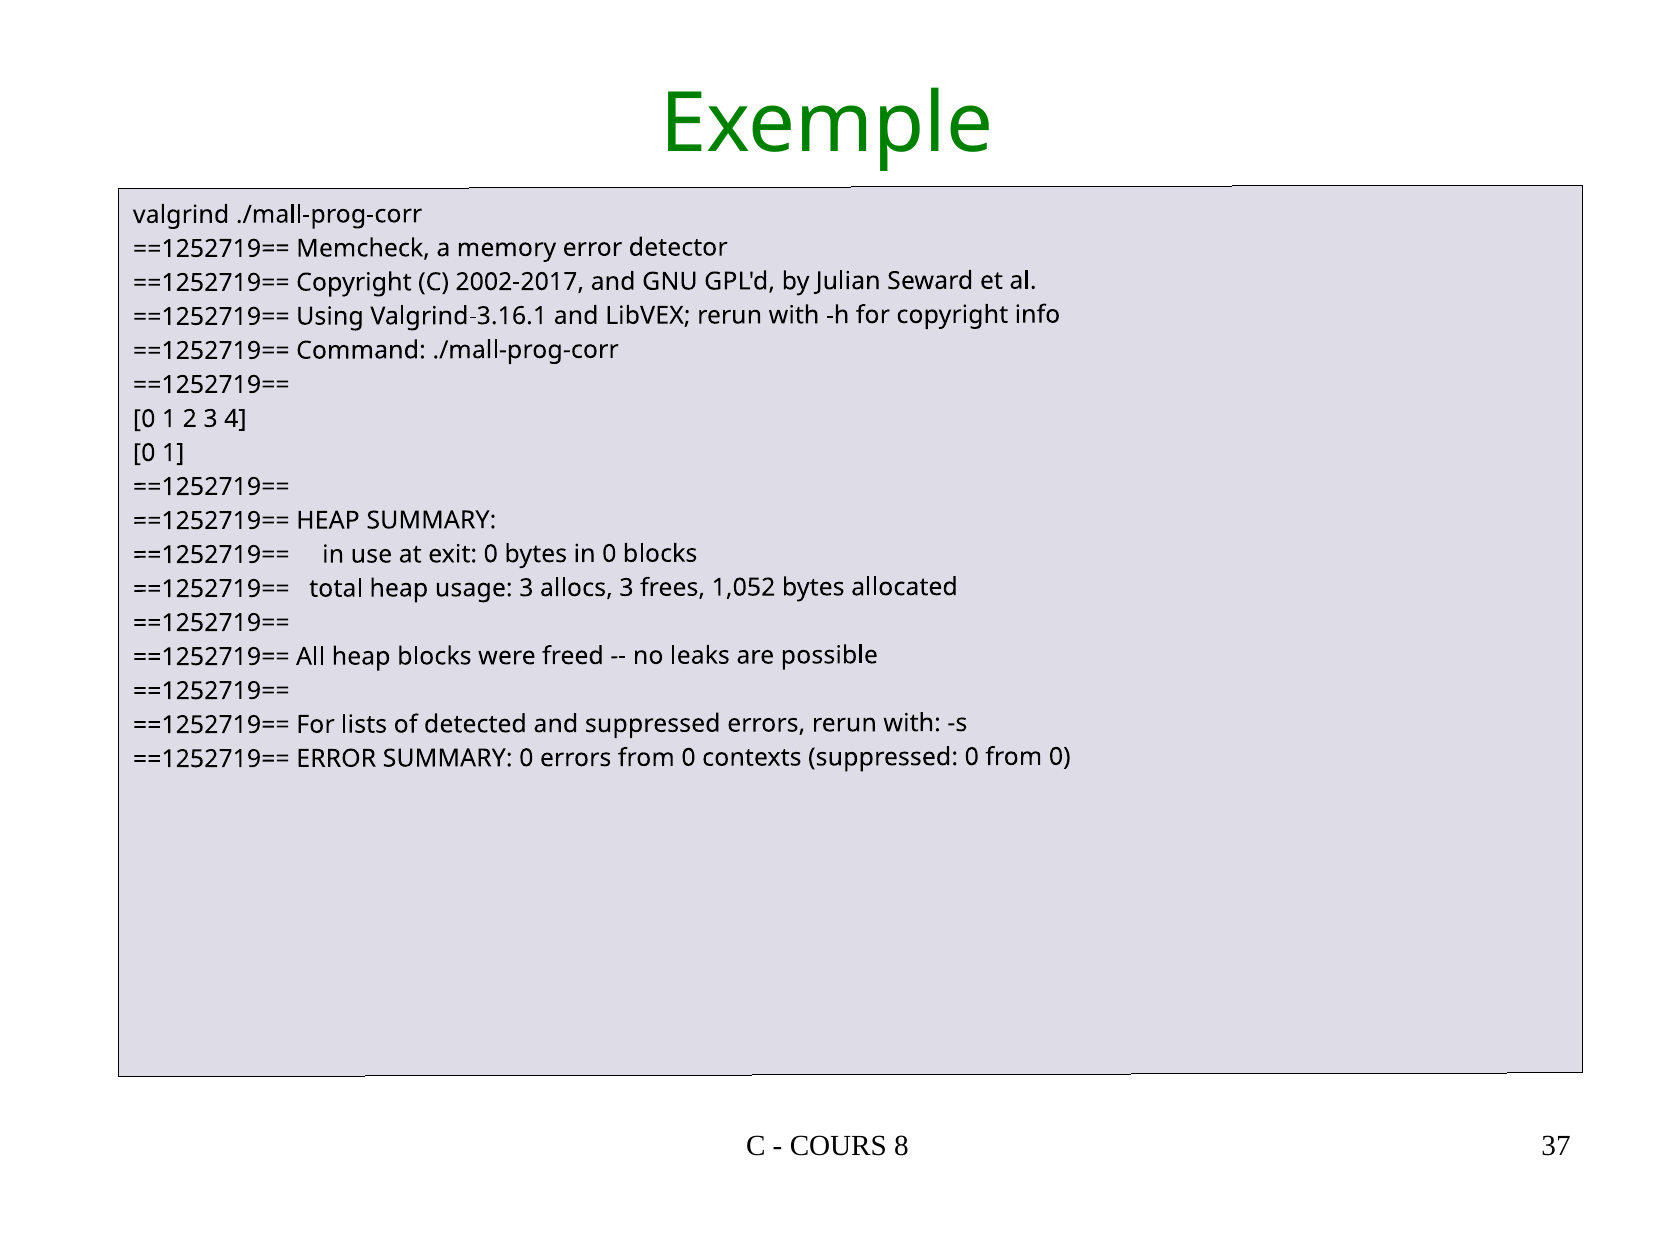

# Exemple
valgrind ./mall-prog-corr
==1252719== Memcheck, a memory error detector
==1252719== Copyright (C) 2002-2017, and GNU GPL'd, by Julian Seward et al.
==1252719== Using Valgrind-3.16.1 and LibVEX; rerun with -h for copyright info
==1252719== Command: ./mall-prog-corr
==1252719==
[0 1 2 3 4]
[0 1]
==1252719==
==1252719== HEAP SUMMARY:
==1252719== in use at exit: 0 bytes in 0 blocks
==1252719== total heap usage: 3 allocs, 3 frees, 1,052 bytes allocated
==1252719==
==1252719== All heap blocks were freed -- no leaks are possible
==1252719==
==1252719== For lists of detected and suppressed errors, rerun with: -s
==1252719== ERROR SUMMARY: 0 errors from 0 contexts (suppressed: 0 from 0)
C - COURS 8
37